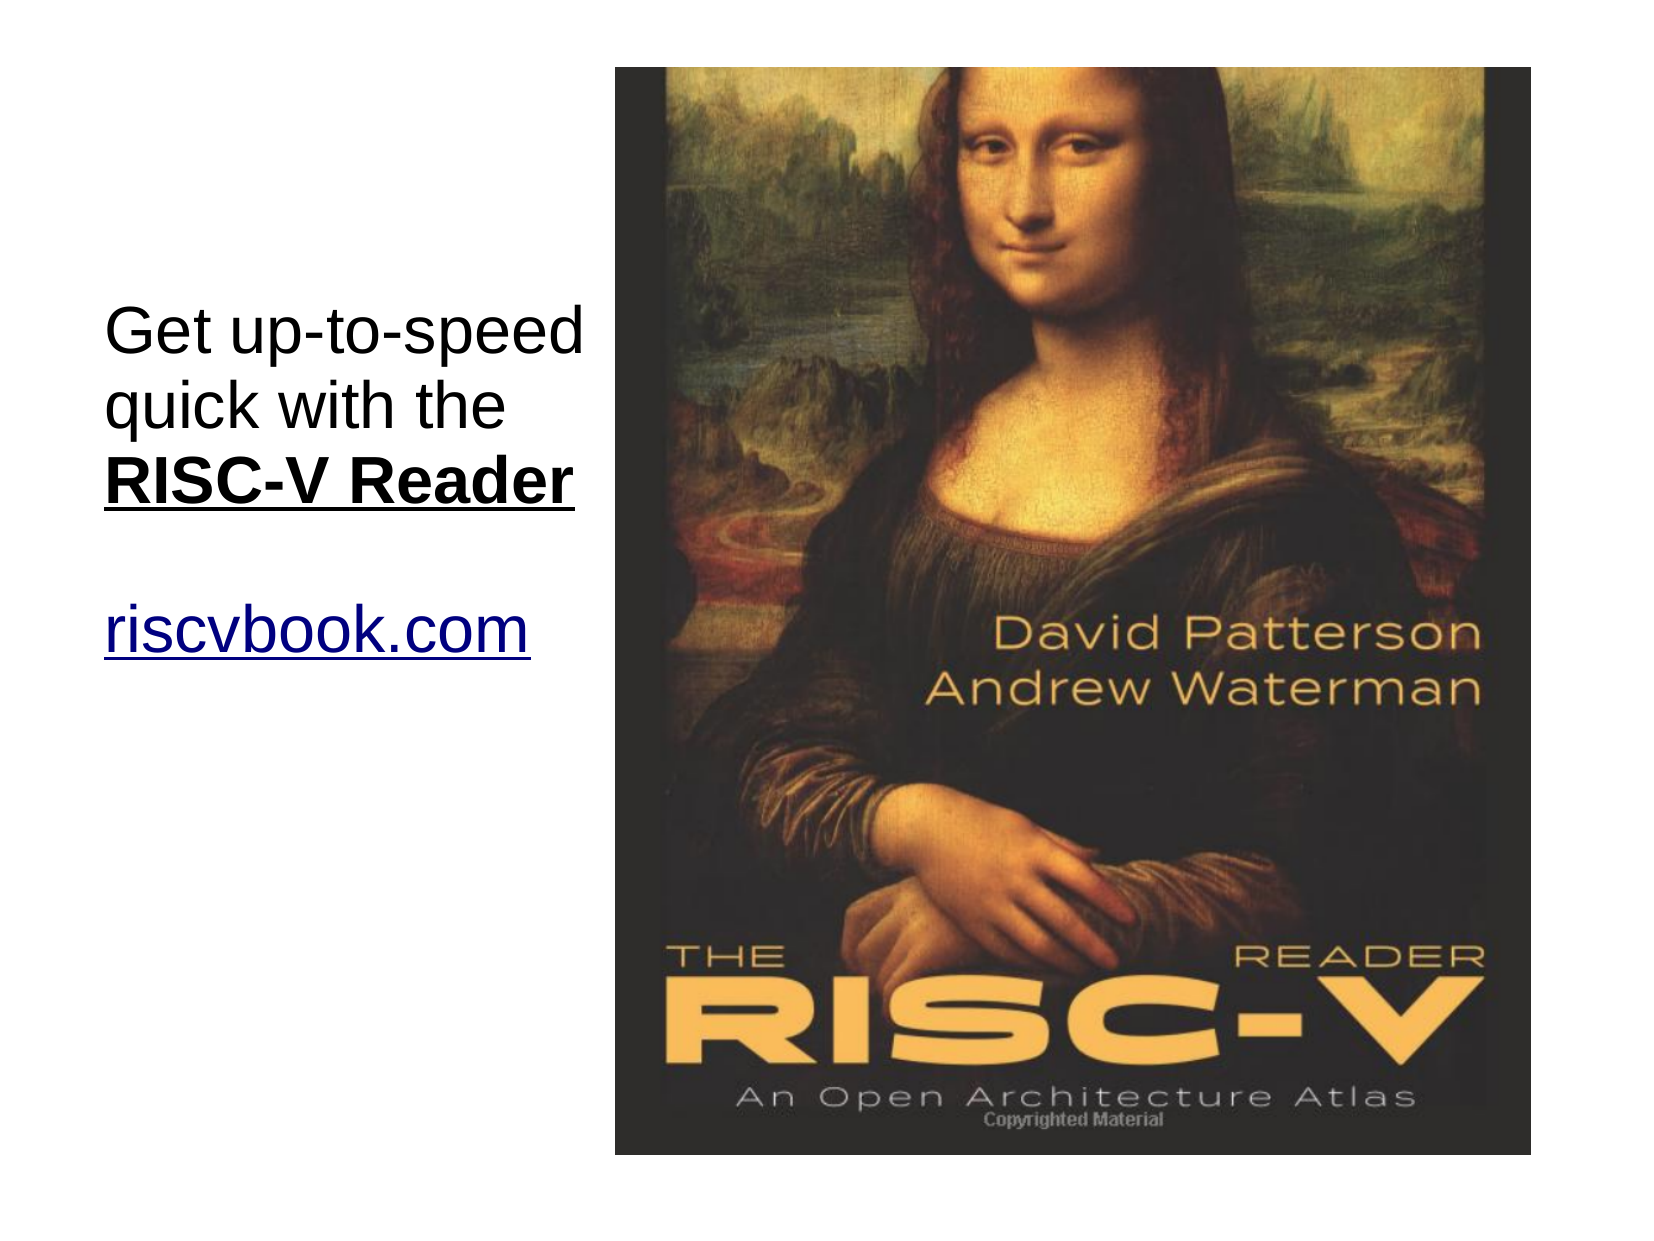

# Get up-to-speed quick with the RISC-V Reader riscvbook.com